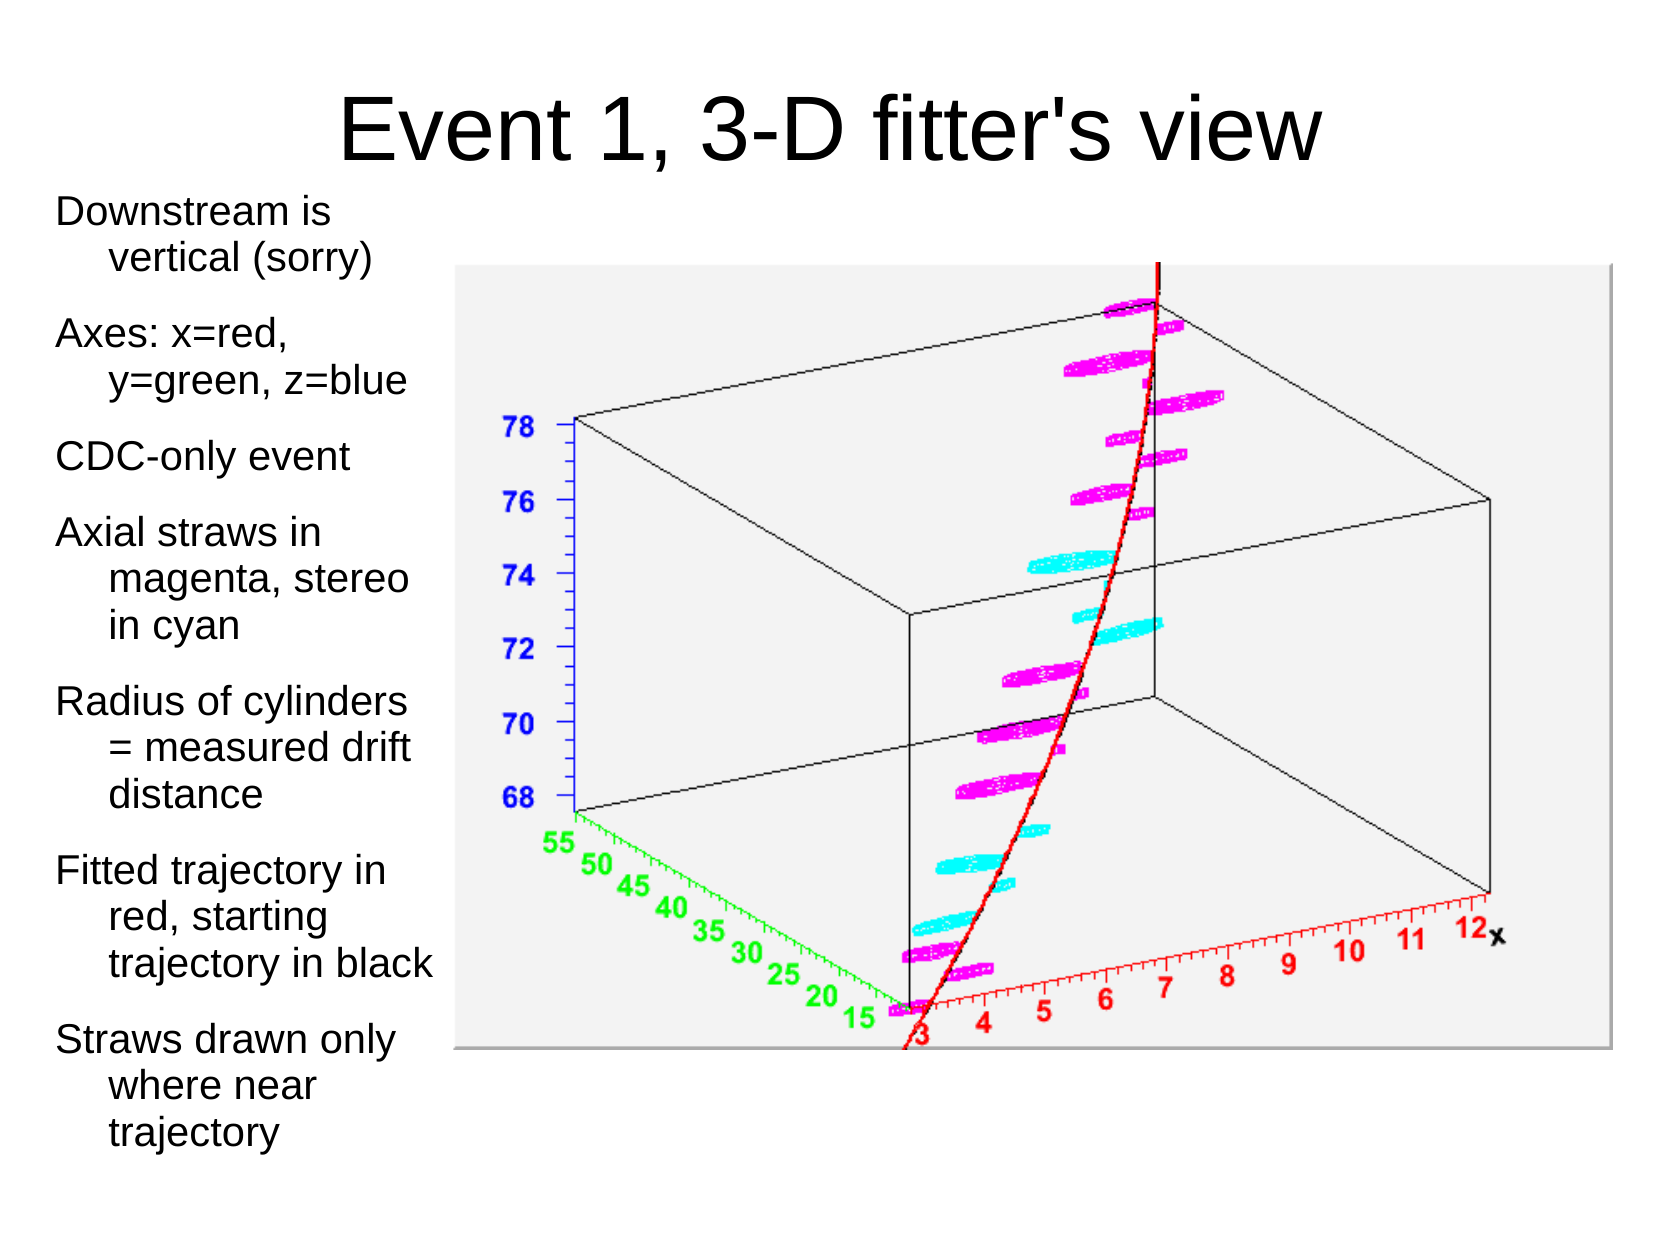

# Event 1, 3-D fitter's view
Downstream is vertical (sorry)
Axes: x=red, y=green, z=blue
CDC-only event
Axial straws in magenta, stereo in cyan
Radius of cylinders = measured drift distance
Fitted trajectory in red, starting trajectory in black
Straws drawn only where near trajectory